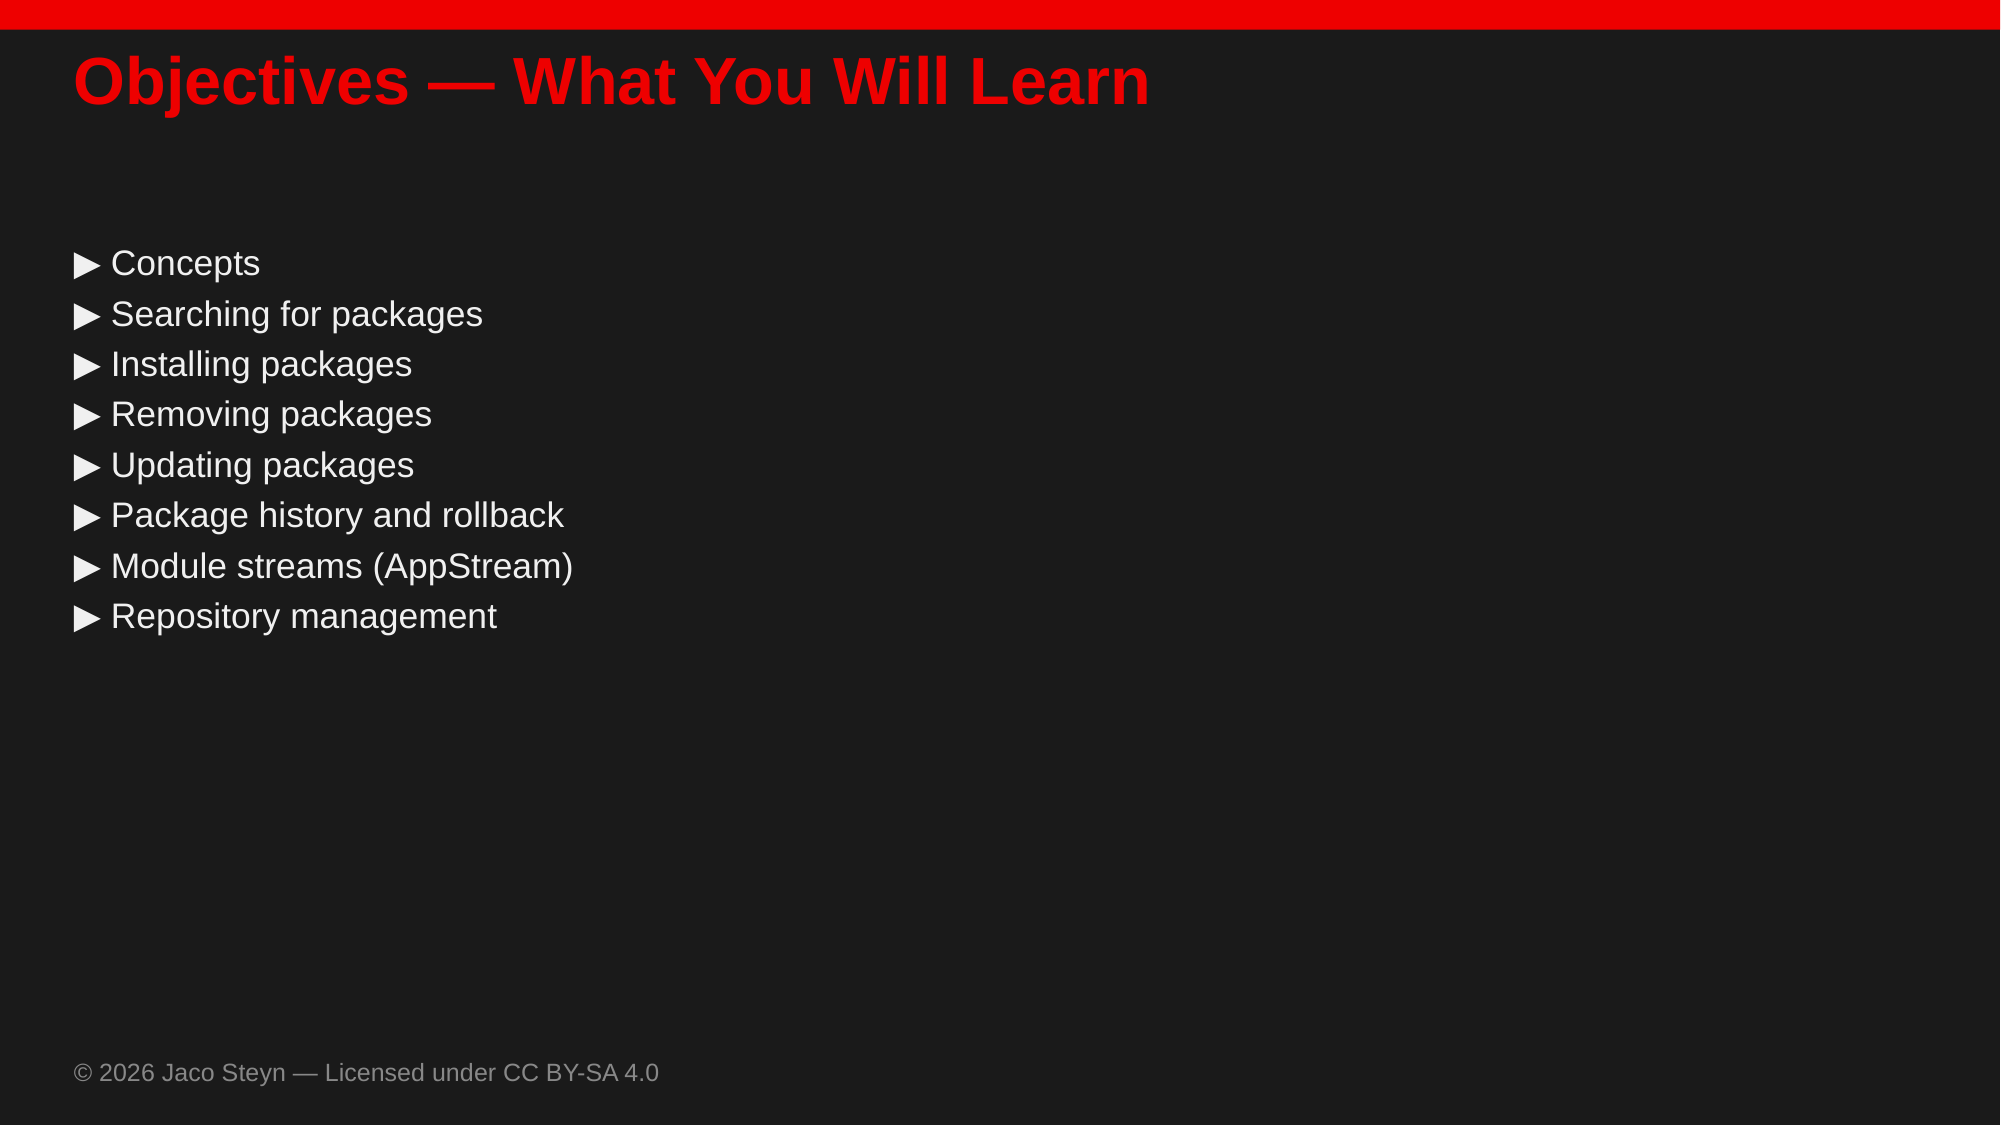

Objectives — What You Will Learn
▶ Concepts
▶ Searching for packages
▶ Installing packages
▶ Removing packages
▶ Updating packages
▶ Package history and rollback
▶ Module streams (AppStream)
▶ Repository management
© 2026 Jaco Steyn — Licensed under CC BY-SA 4.0